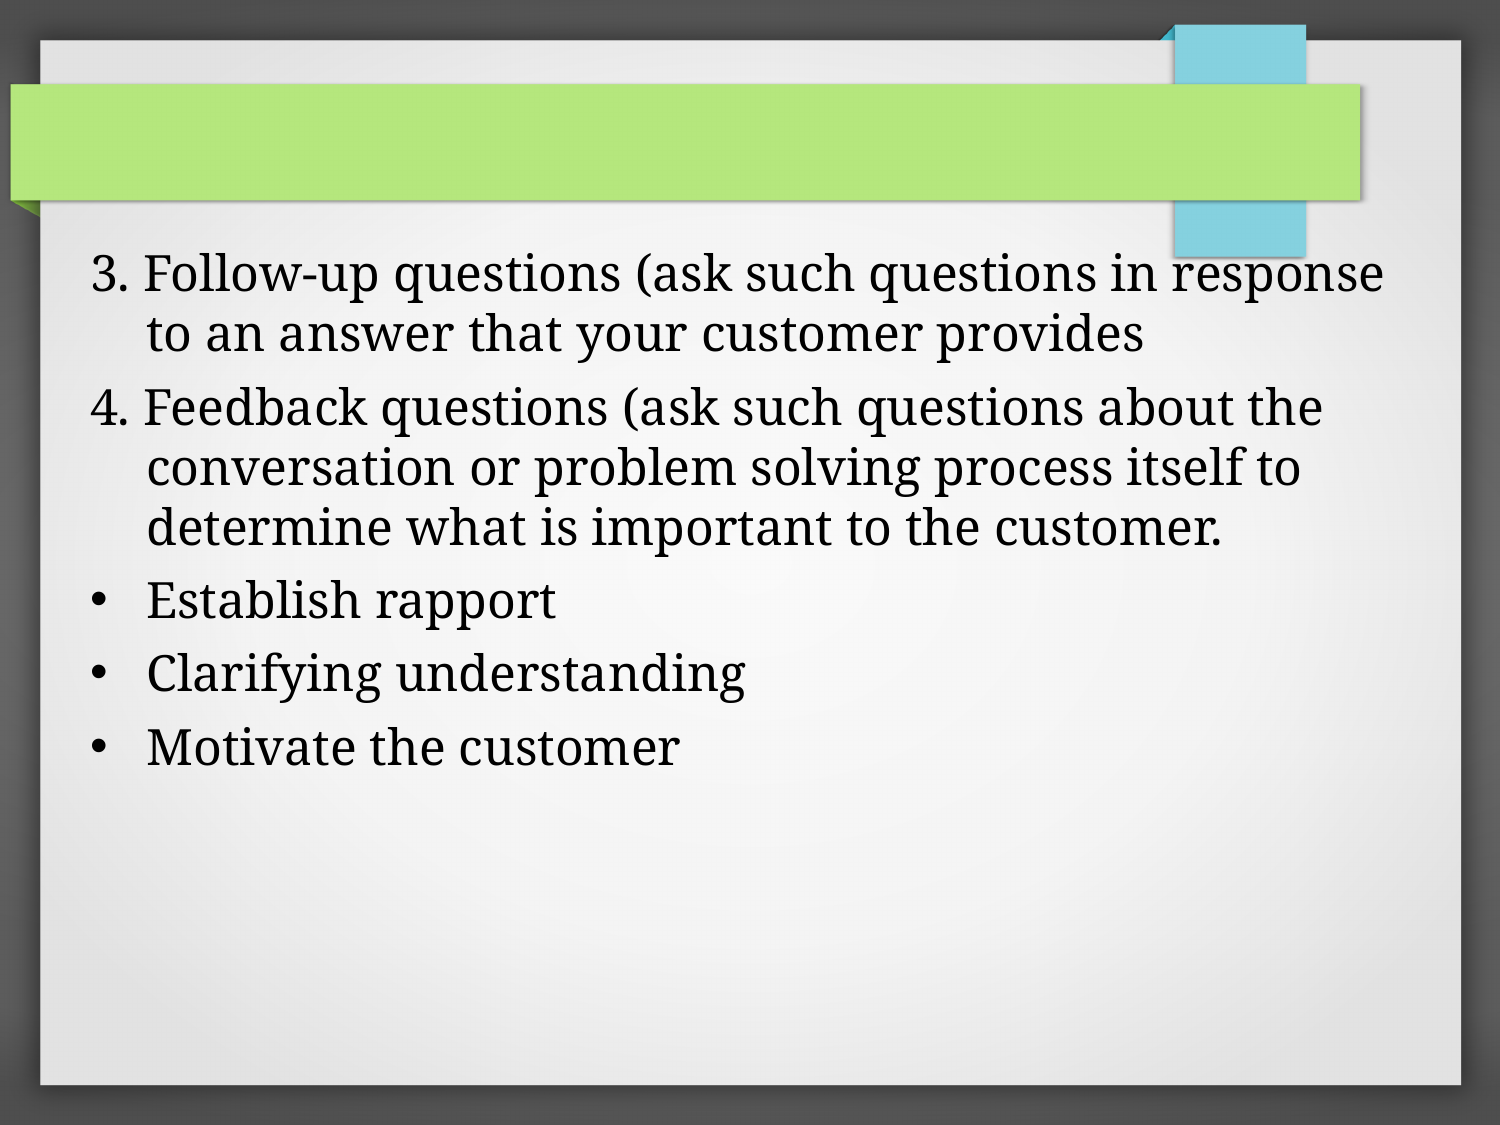

# 3. Follow-up questions (ask such questions in response to an answer that your customer provides
4. Feedback questions (ask such questions about the conversation or problem solving process itself to determine what is important to the customer.
Establish rapport
Clarifying understanding
Motivate the customer